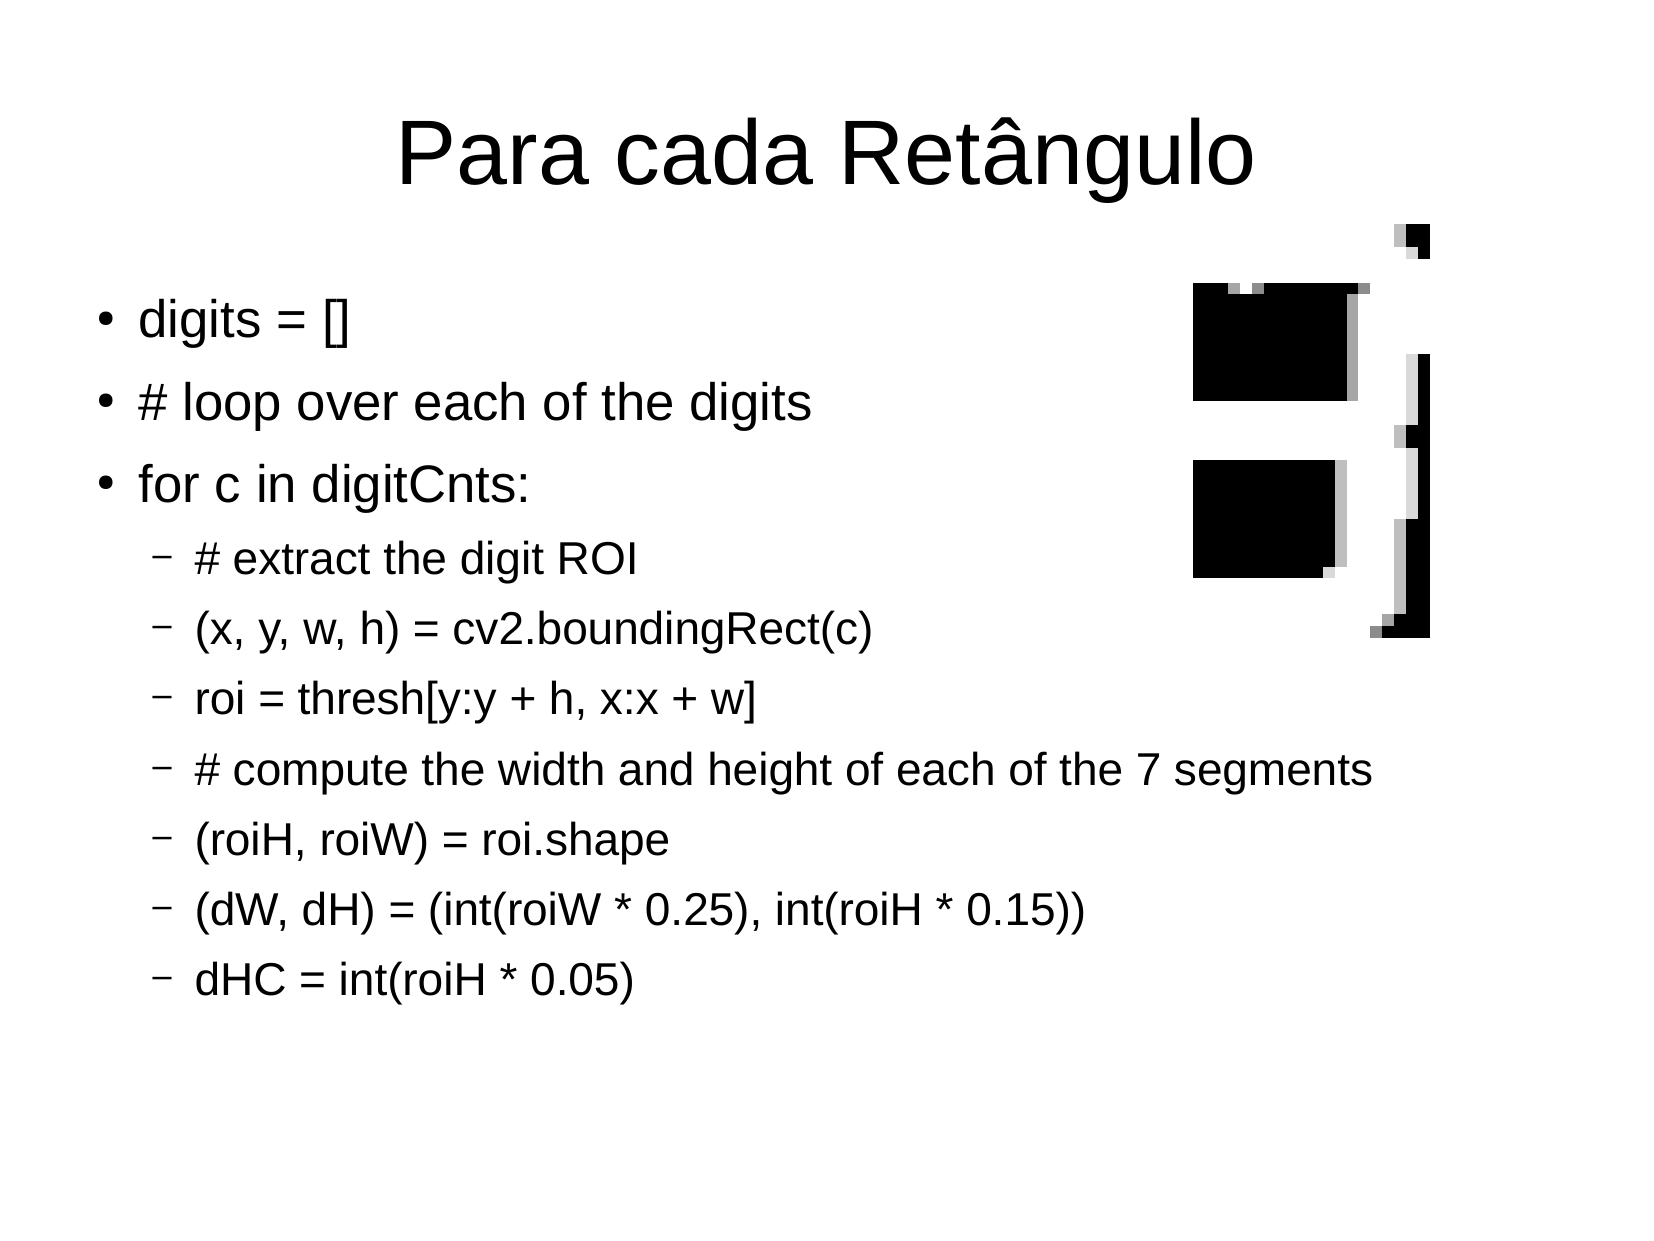

# Para cada Retângulo
digits = []
# loop over each of the digits
for c in digitCnts:
# extract the digit ROI
(x, y, w, h) = cv2.boundingRect(c)
roi = thresh[y:y + h, x:x + w]
# compute the width and height of each of the 7 segments
(roiH, roiW) = roi.shape
(dW, dH) = (int(roiW * 0.25), int(roiH * 0.15))
dHC = int(roiH * 0.05)